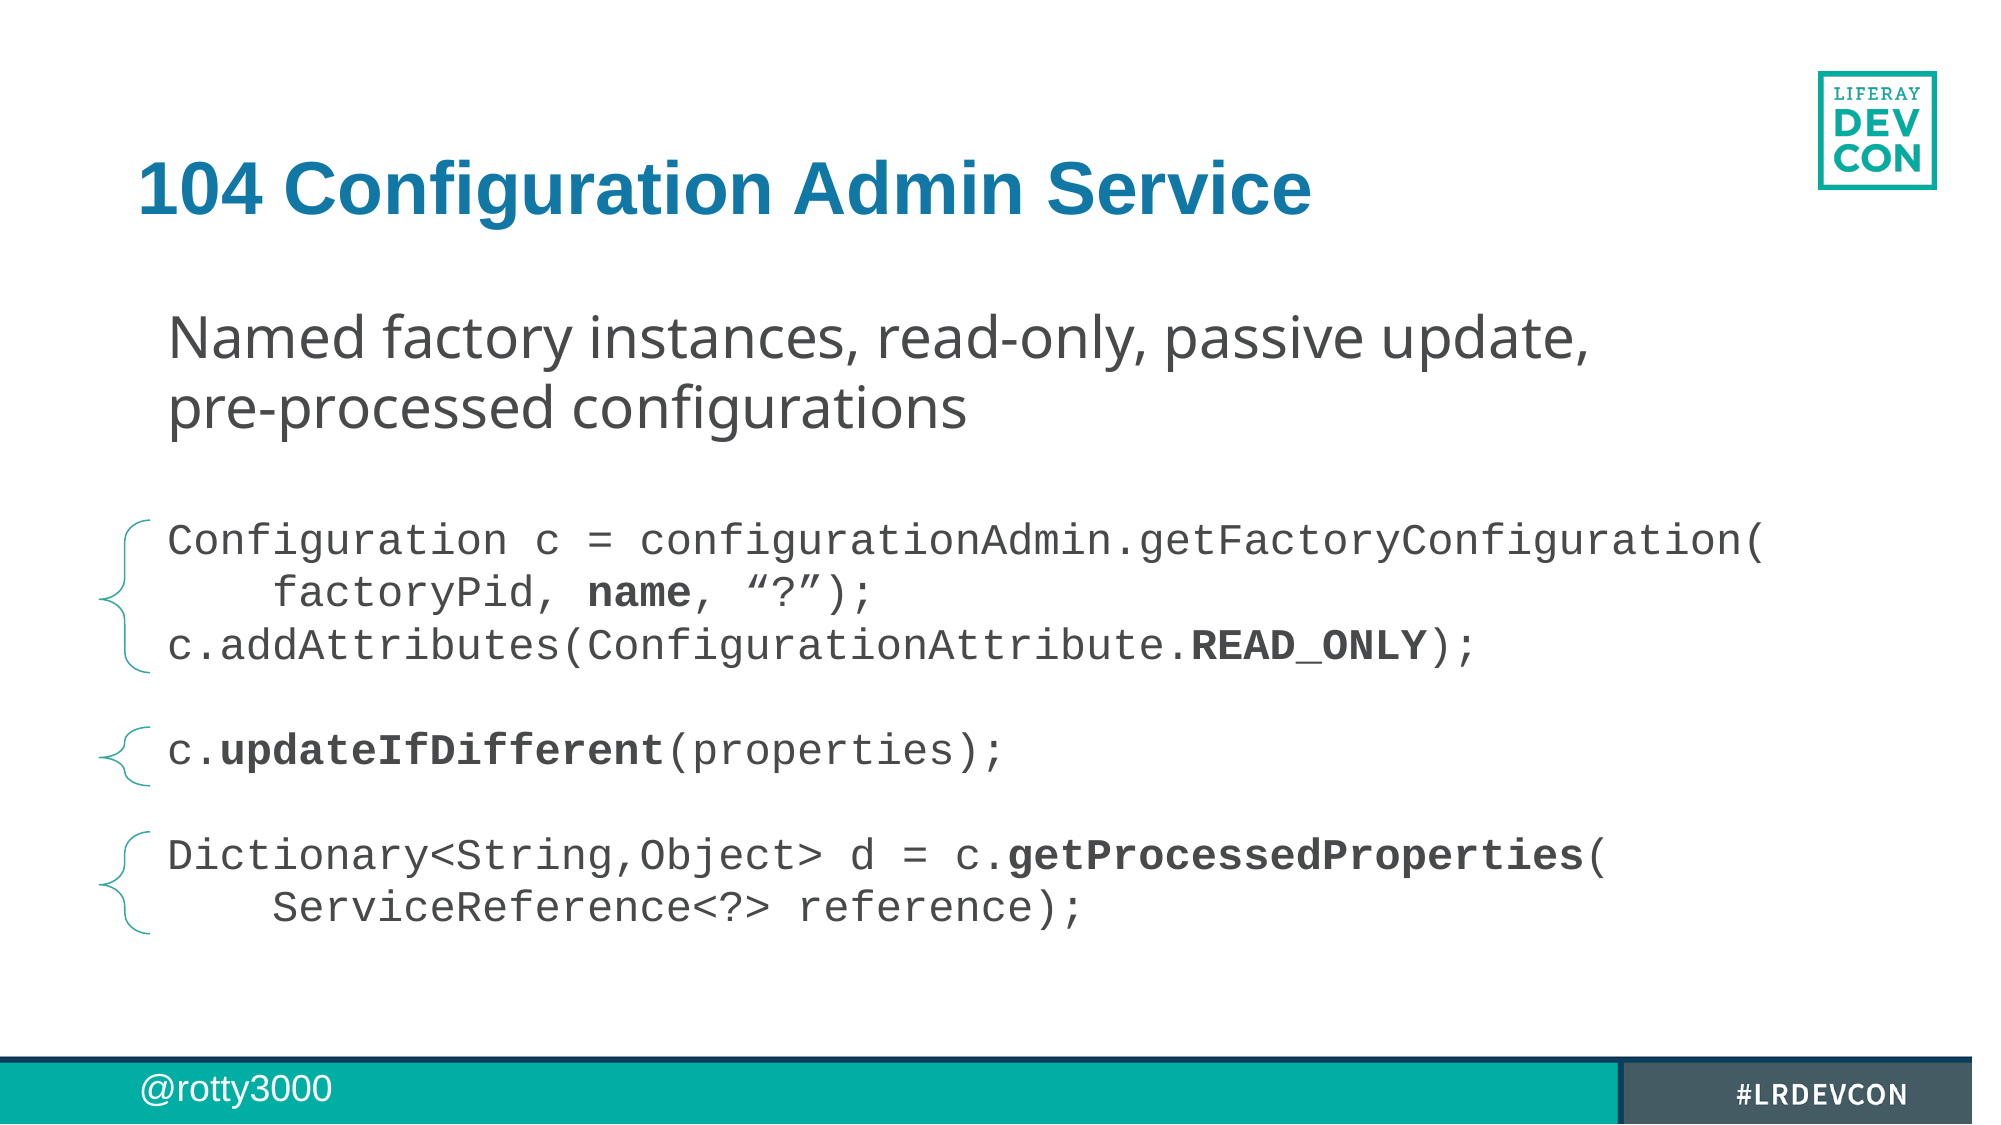

104 Configuration Admin Service
# Named factory instances, read-only, passive update,
pre-processed configurations
Configuration c = configurationAdmin.getFactoryConfiguration(
 factoryPid, name, “?”);
c.addAttributes(ConfigurationAttribute.READ_ONLY);
c.updateIfDifferent(properties);
Dictionary<String,Object> d = c.getProcessedProperties(
 ServiceReference<?> reference);
@rotty3000